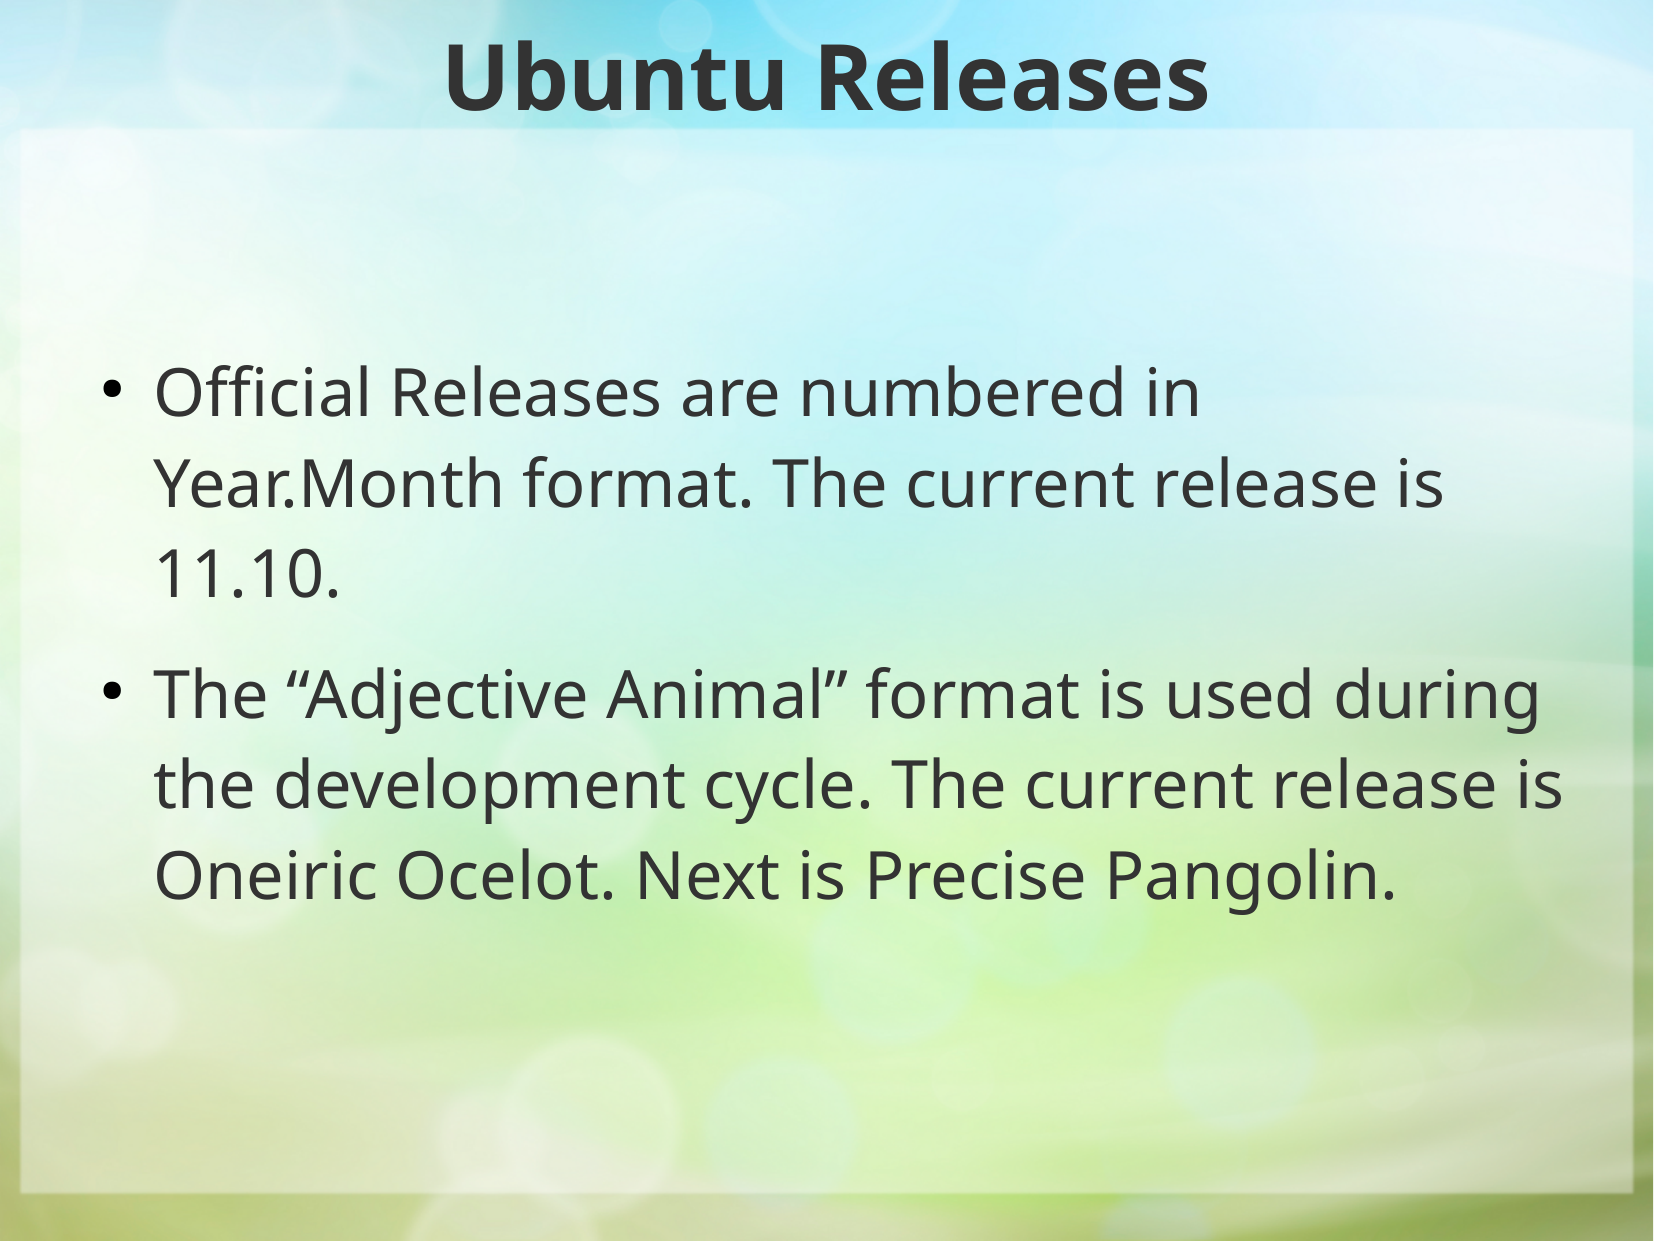

# Ubuntu Releases
Official Releases are numbered in Year.Month format. The current release is 11.10.
The “Adjective Animal” format is used during the development cycle. The current release is Oneiric Ocelot. Next is Precise Pangolin.